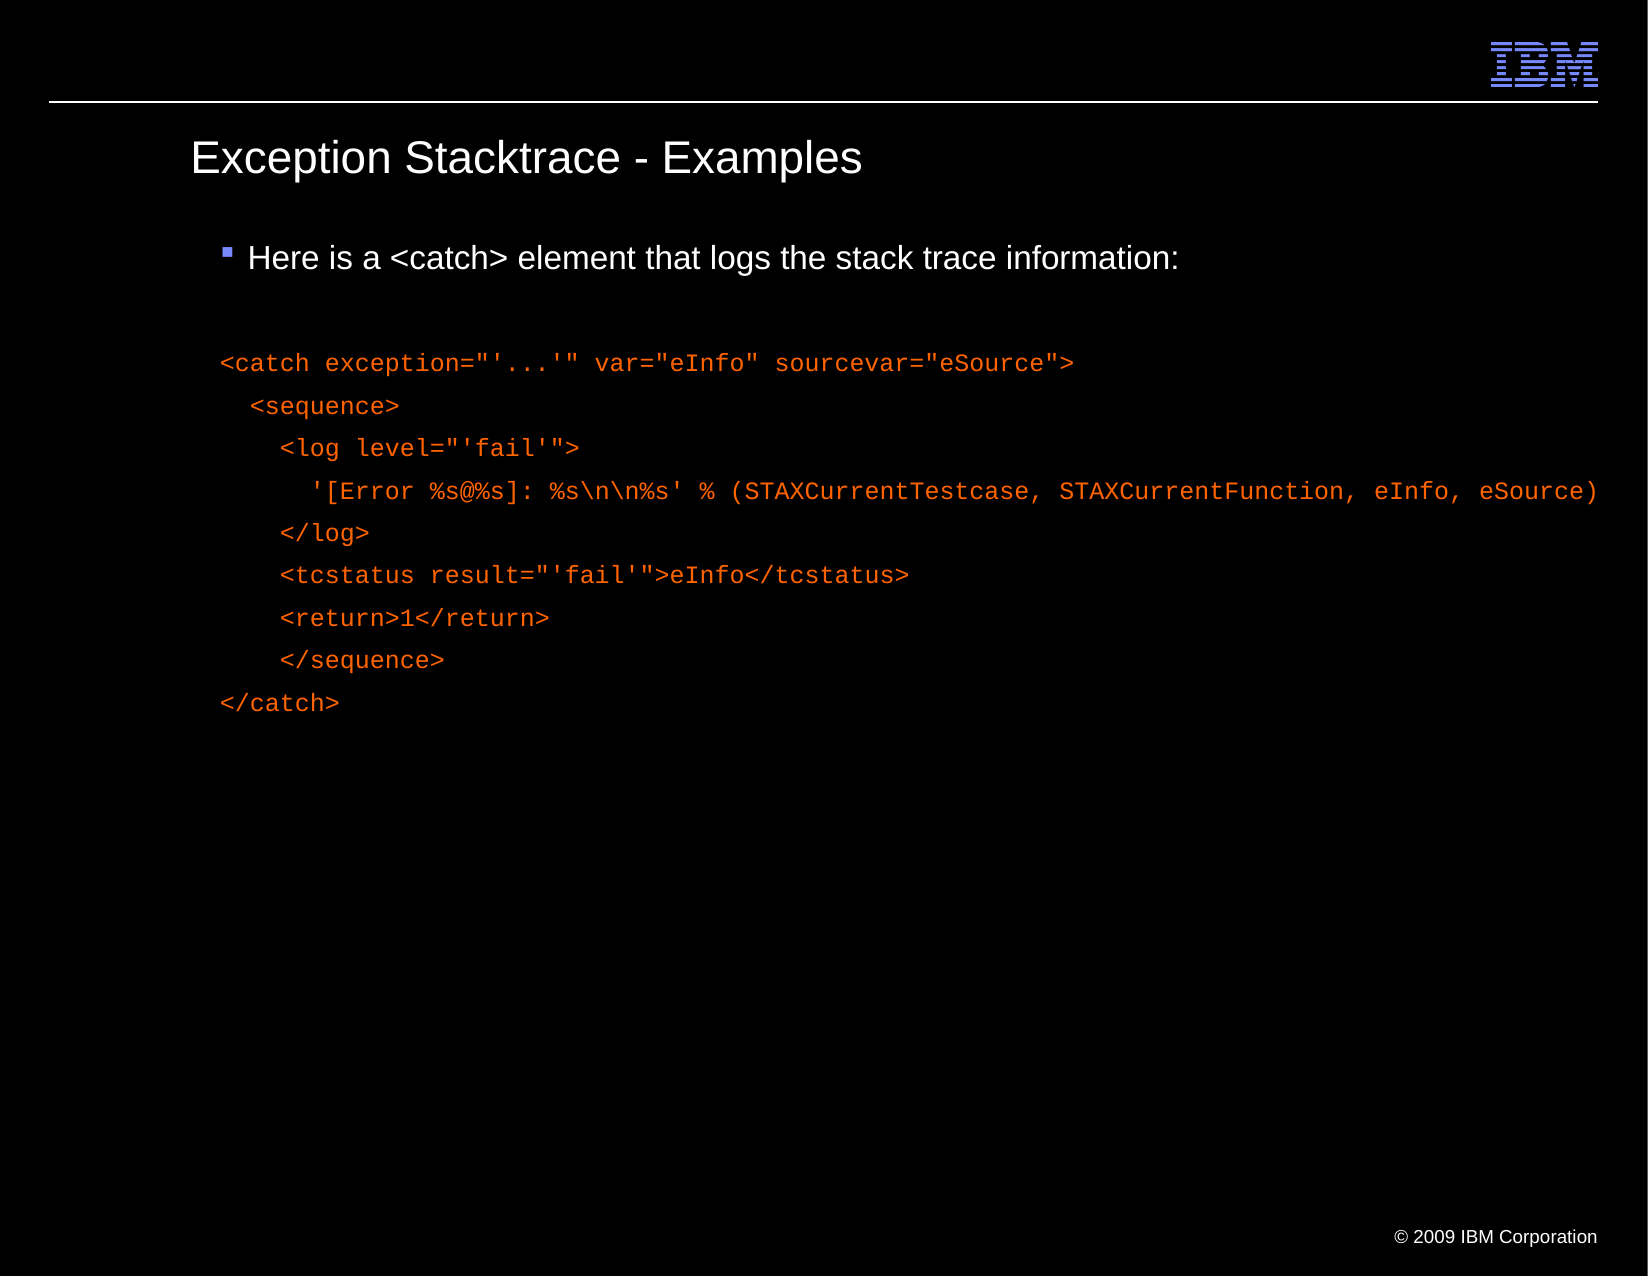

# Exception Stacktrace - Examples
Here is a <catch> element that logs the stack trace information:
<catch exception="'...'" var="eInfo" sourcevar="eSource">
 <sequence>
 <log level="'fail'">
 '[Error %s@%s]: %s\n\n%s' % (STAXCurrentTestcase, STAXCurrentFunction, eInfo, eSource)
 </log>
 <tcstatus result="'fail'">eInfo</tcstatus>
 <return>1</return>
 </sequence>
</catch>